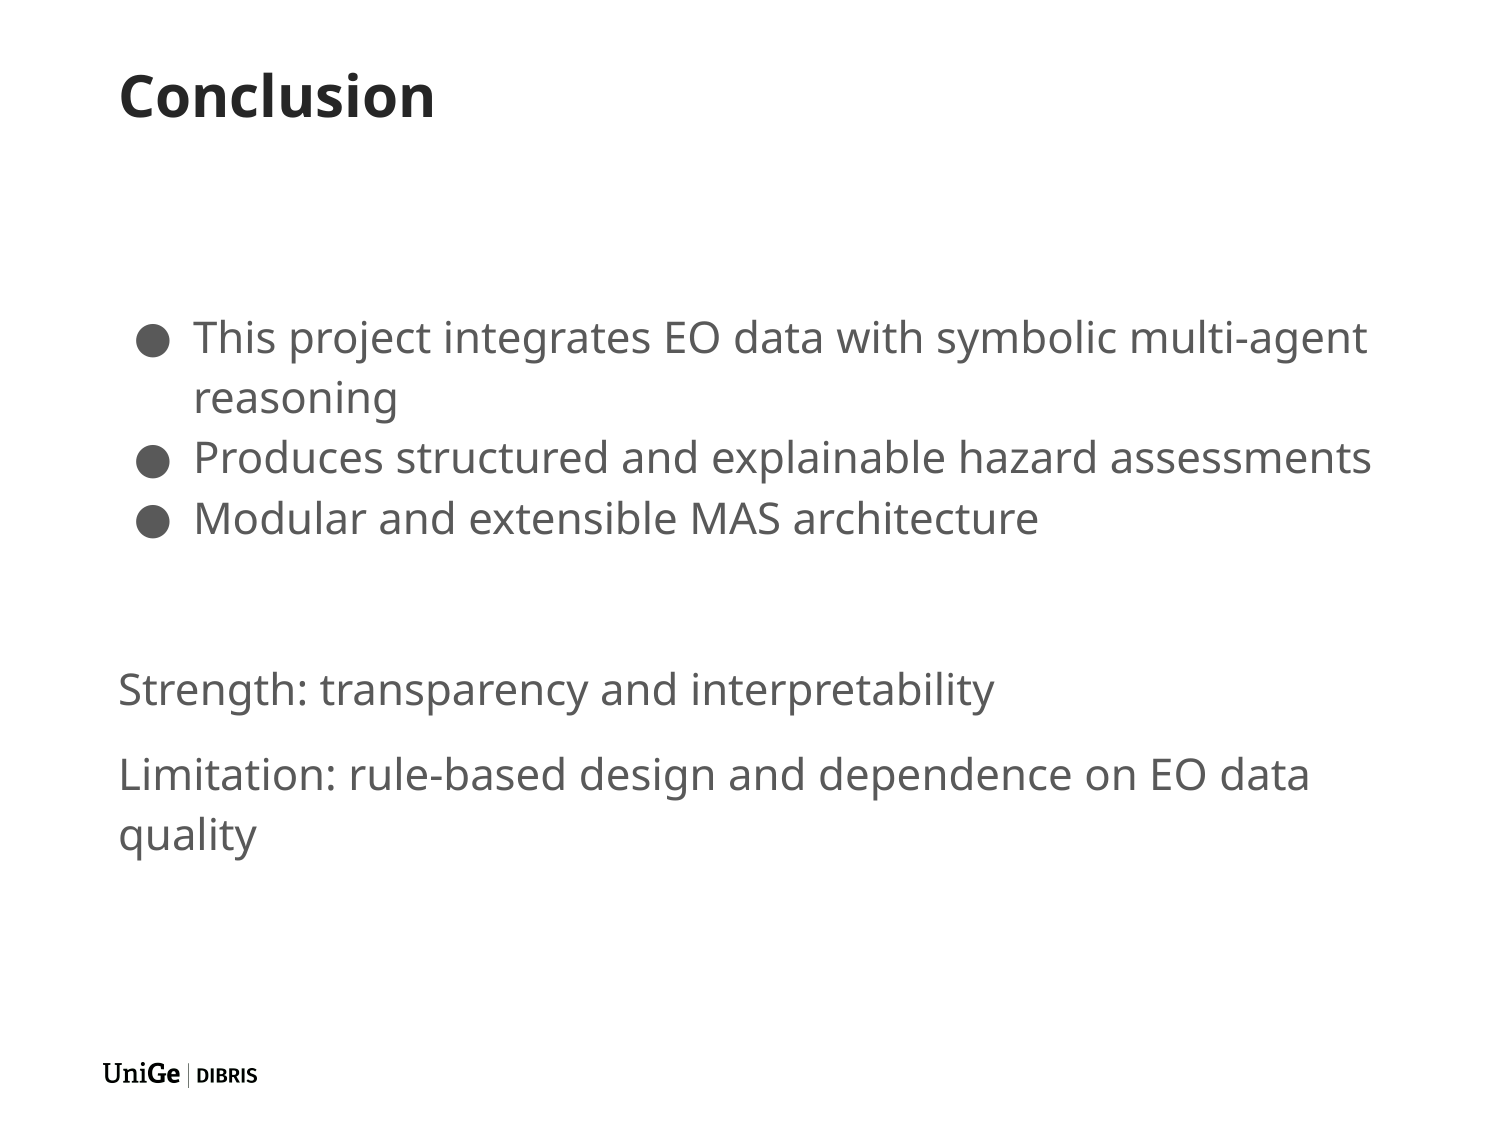

Conclusion
This project integrates EO data with symbolic multi-agent reasoning
Produces structured and explainable hazard assessments
Modular and extensible MAS architecture
Strength: transparency and interpretability
Limitation: rule-based design and dependence on EO data quality